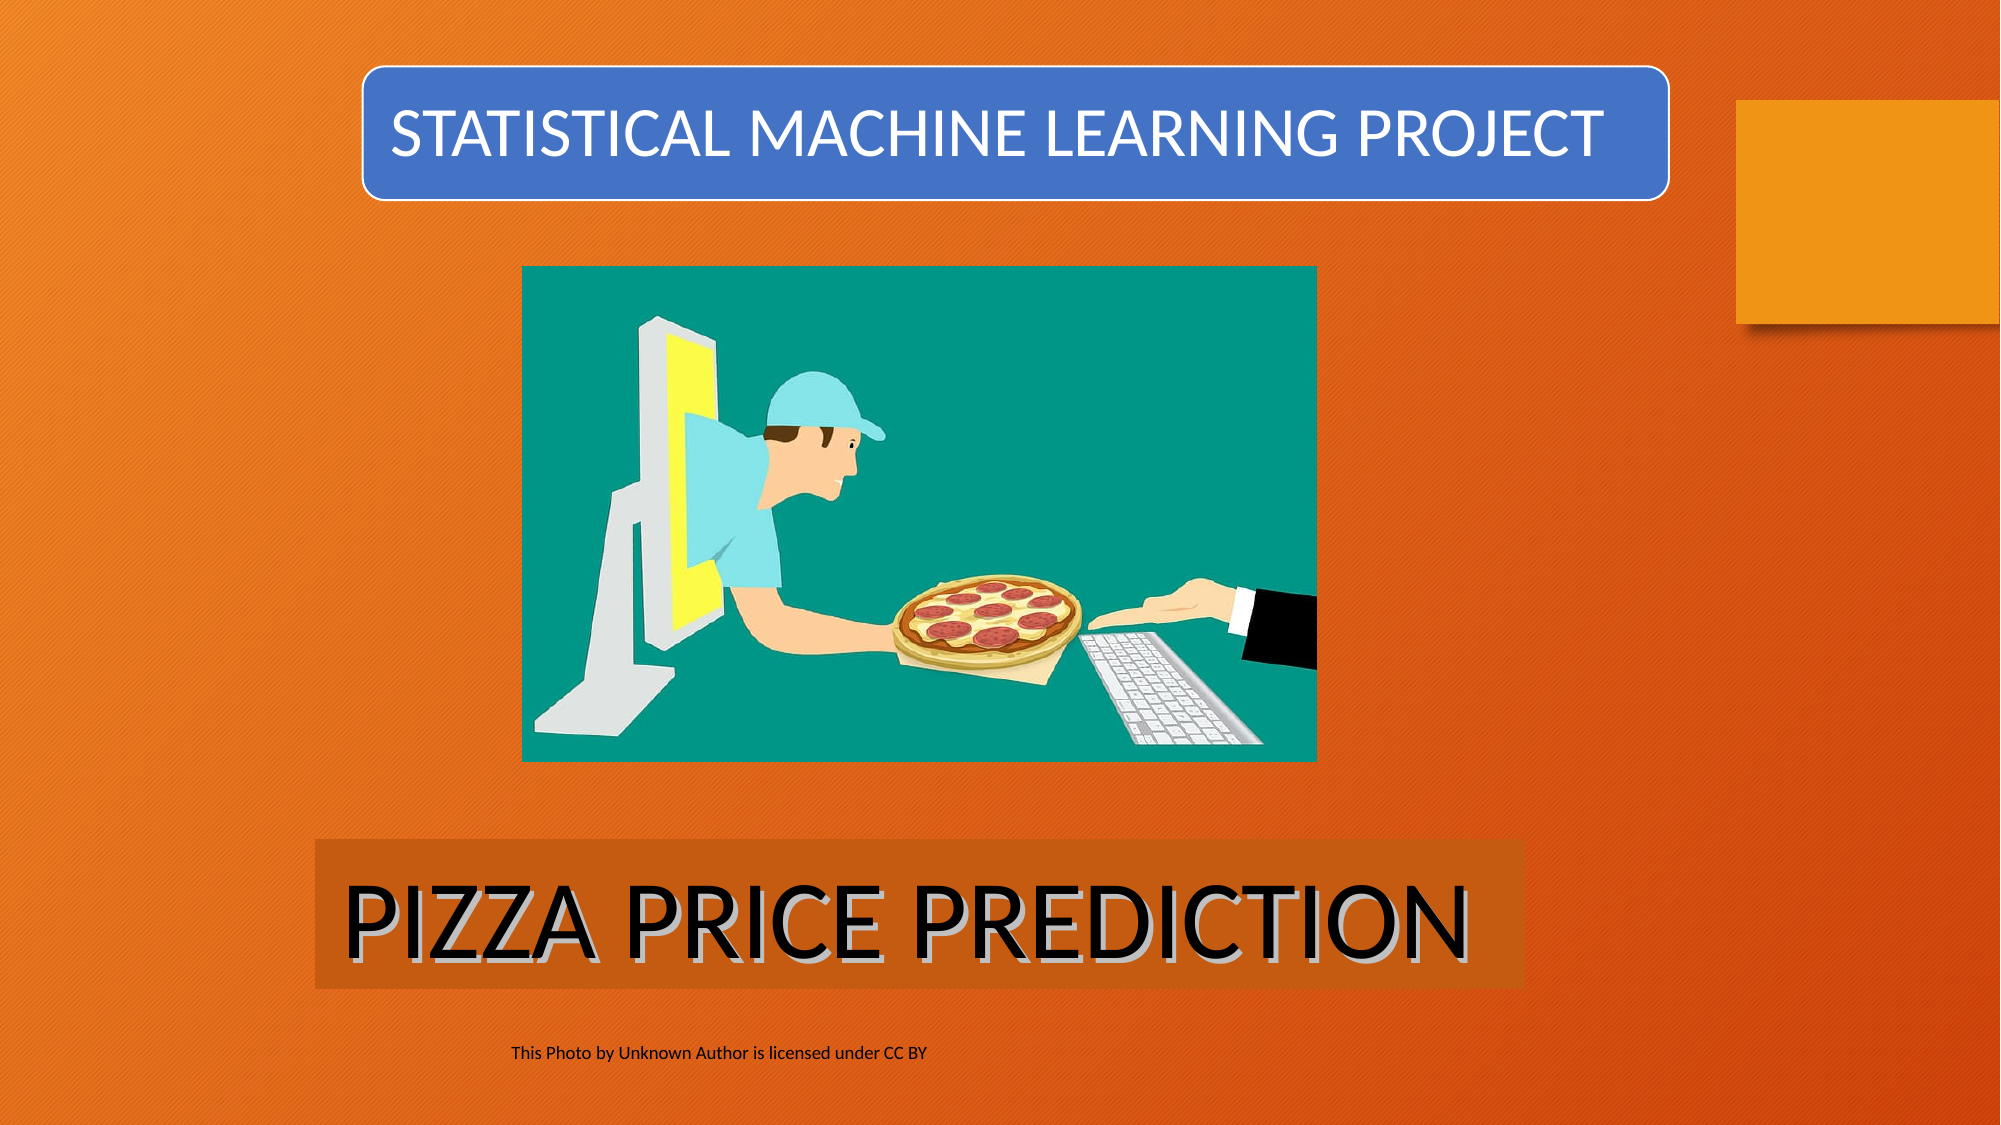

STATISTICAL MACHINE LEARNING PROJECT
PIZZA PRICE PREDICTION
This Photo by Unknown Author is licensed under CC BY
Your text here
Your text here